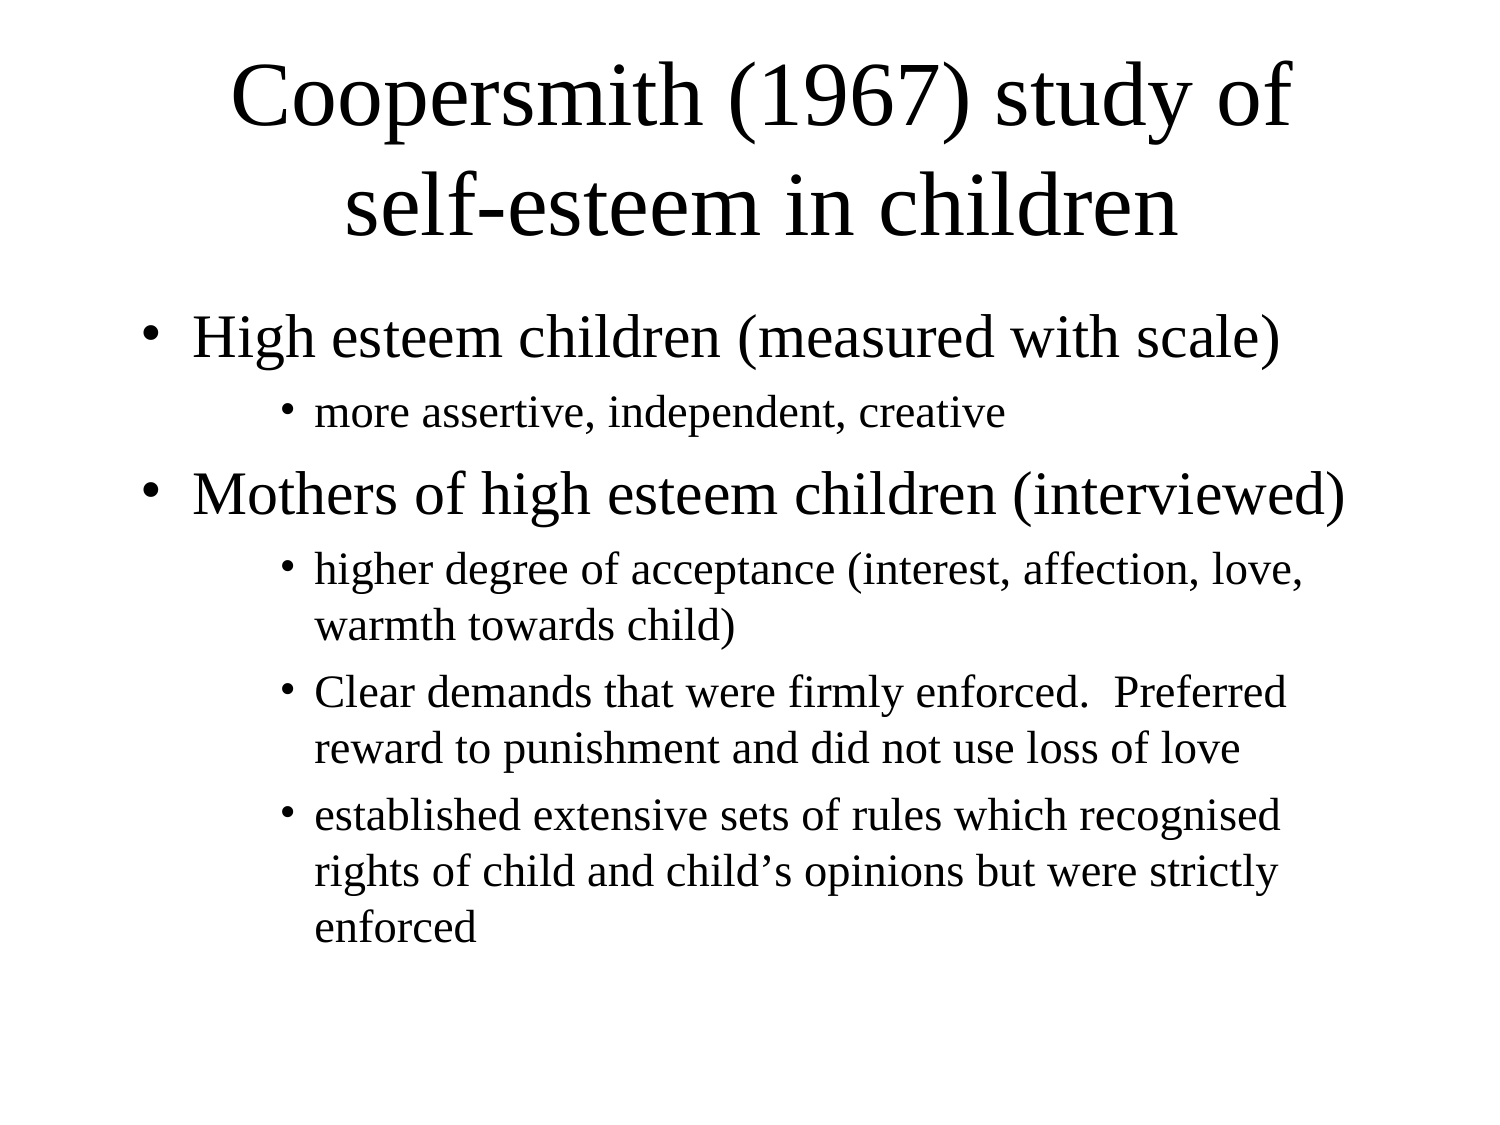

# Coopersmith (1967) study of self-esteem in children
High esteem children (measured with scale)
more assertive, independent, creative
Mothers of high esteem children (interviewed)
higher degree of acceptance (interest, affection, love, warmth towards child)
Clear demands that were firmly enforced. Preferred reward to punishment and did not use loss of love
established extensive sets of rules which recognised rights of child and child’s opinions but were strictly enforced